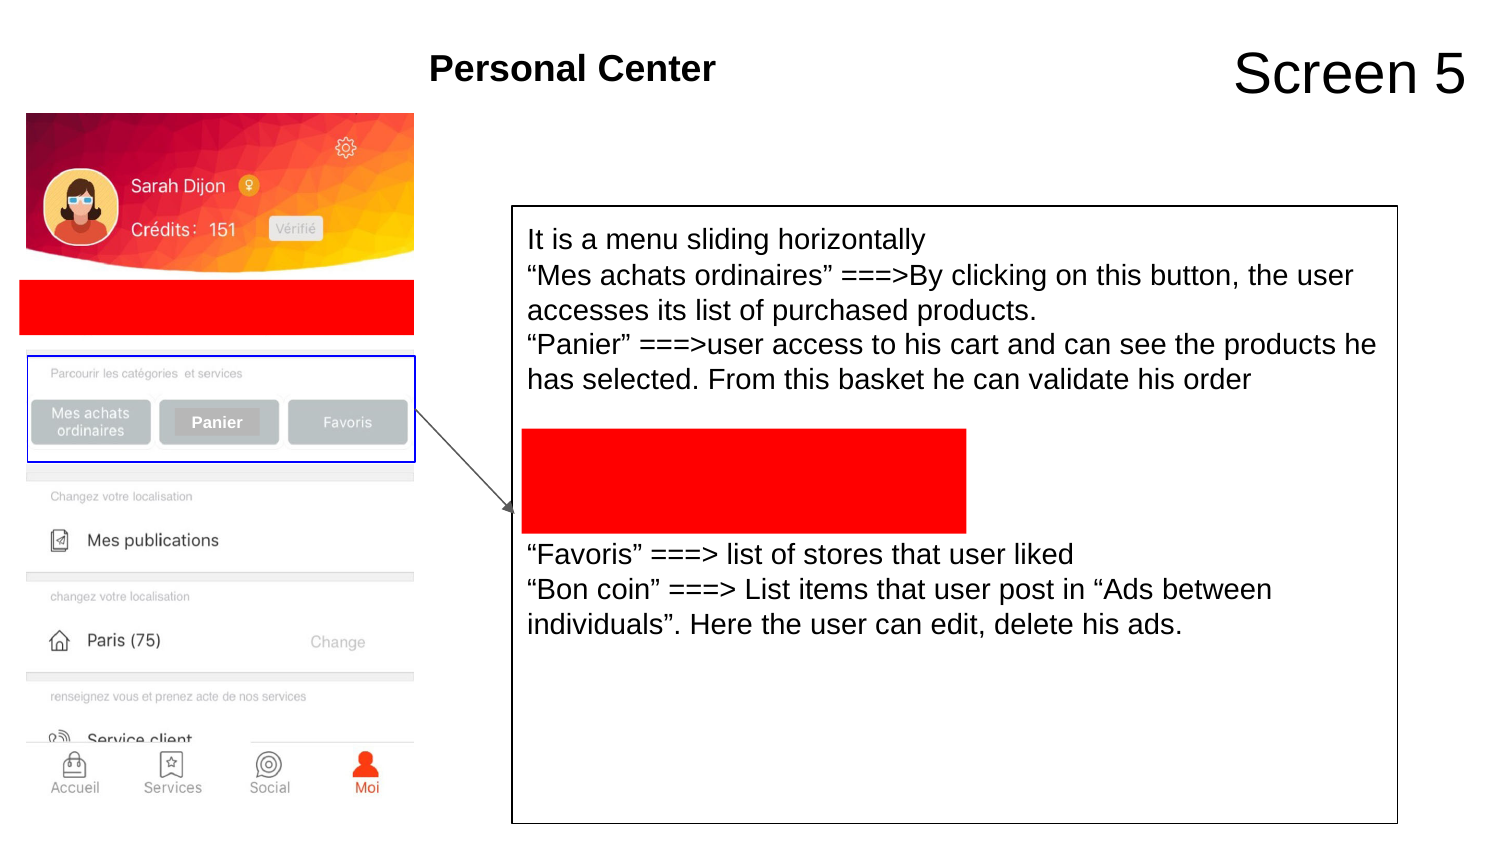

# Screen 5
Personal Center
It is a menu sliding horizontally
“Mes achats ordinaires” ===>By clicking on this button, the user accesses its list of purchased products.
“Panier” ===>user access to his cart and can see the products he has selected. From this basket he can validate his order
“Livraisons”==>List the deliveries:
- Deliveries in progress
- Past deliveries
“Favoris” ===> list of stores that user liked
“Bon coin” ===> List items that user post in “Ads between individuals”. Here the user can edit, delete his ads.
Panier